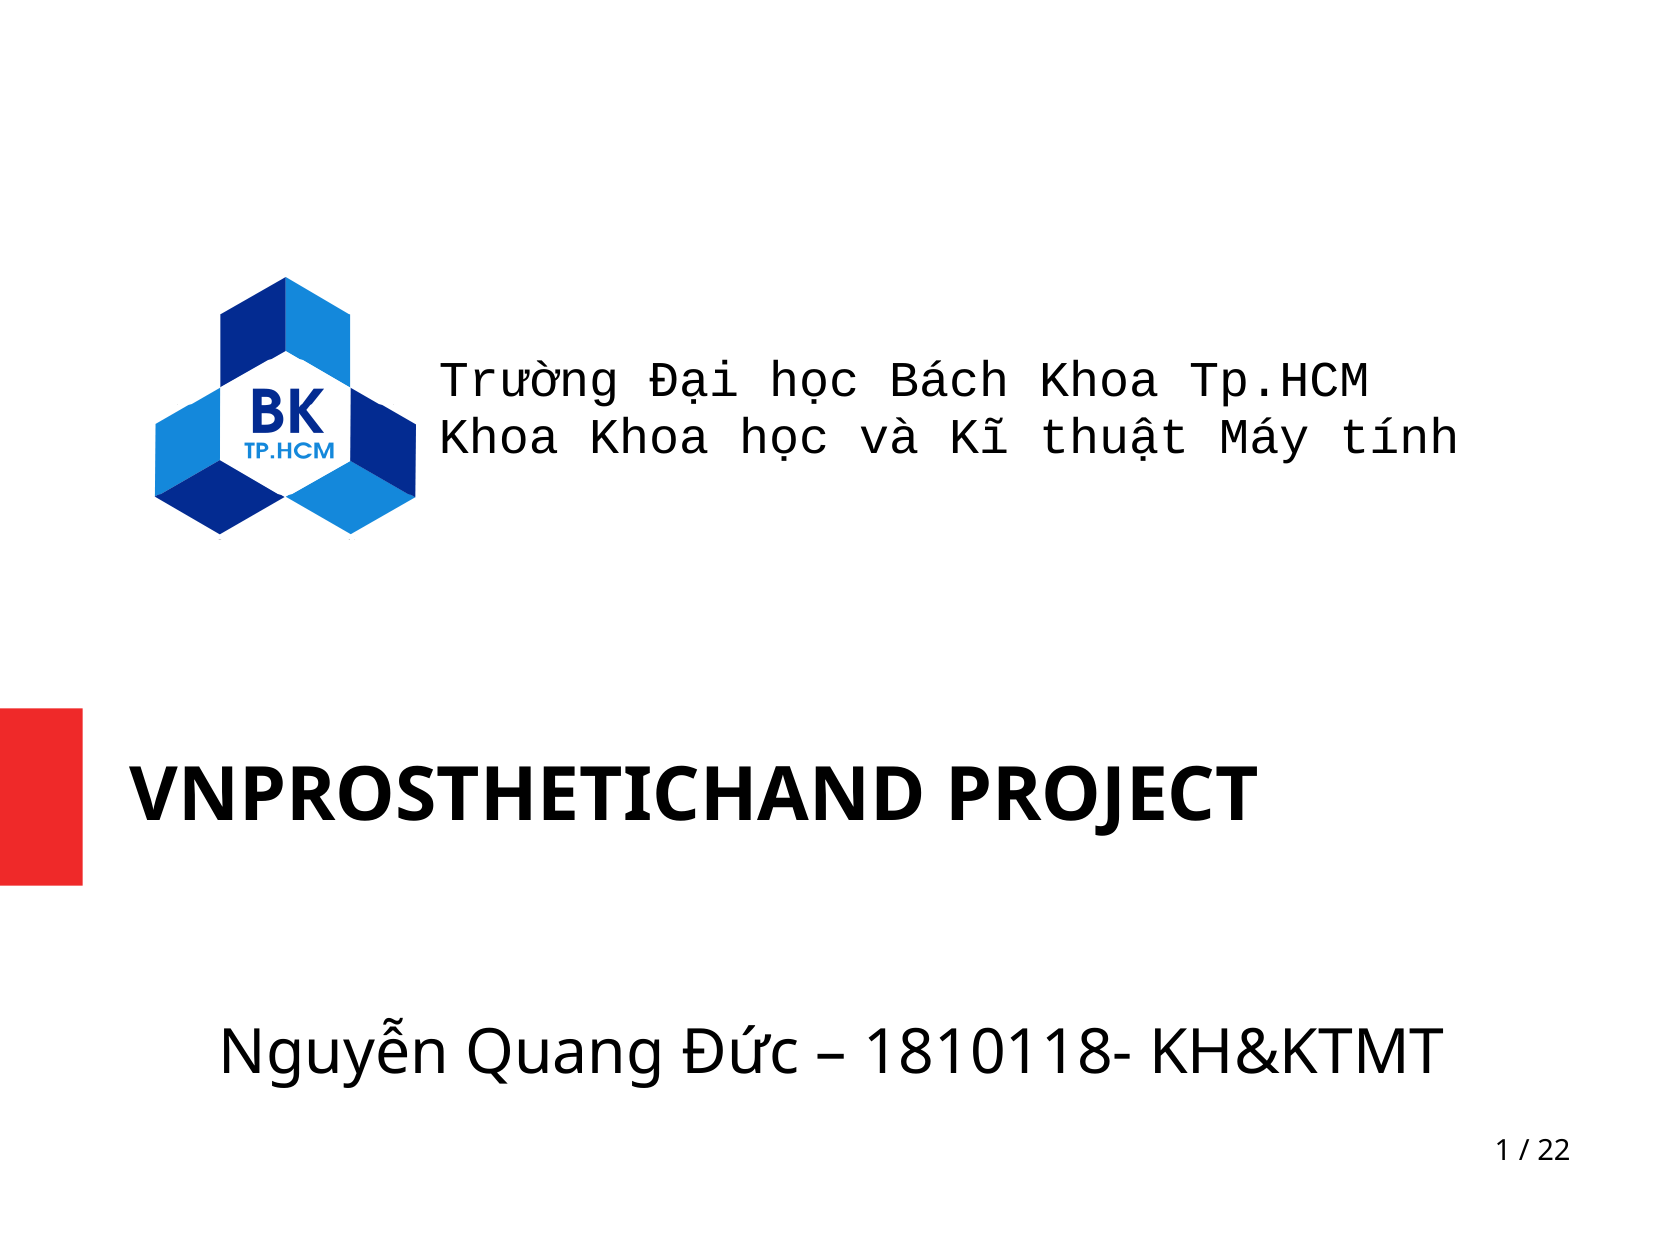

Trường Đại học Bách Khoa Tp.HCM
Khoa Khoa học và Kĩ thuật Máy tính
# VNPROSTHETICHAND PROJECT
Nguyễn Quang Đức – 1810118- KH&KTMT
1